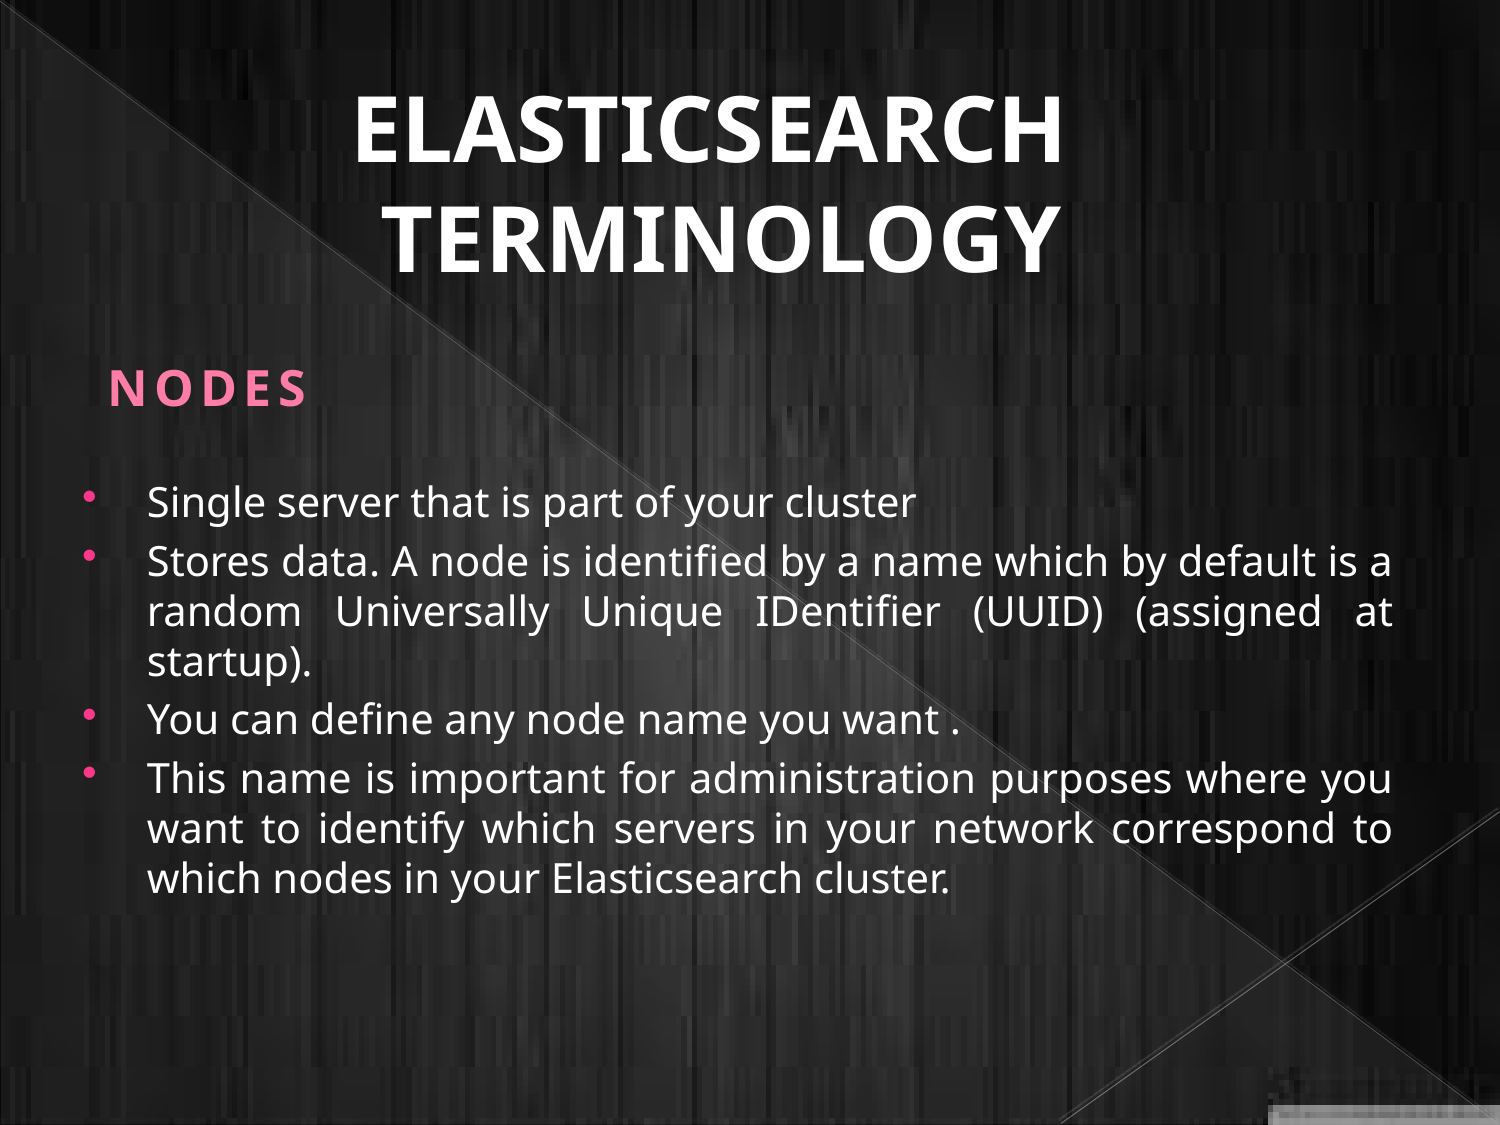

ELASTICSEARCH
TERMINOLOGY
NODES
# Single server that is part of your cluster
Stores data. A node is identified by a name which by default is a random Universally Unique IDentifier (UUID) (assigned at startup).
You can define any node name you want .
This name is important for administration purposes where you want to identify which servers in your network correspond to which nodes in your Elasticsearch cluster.